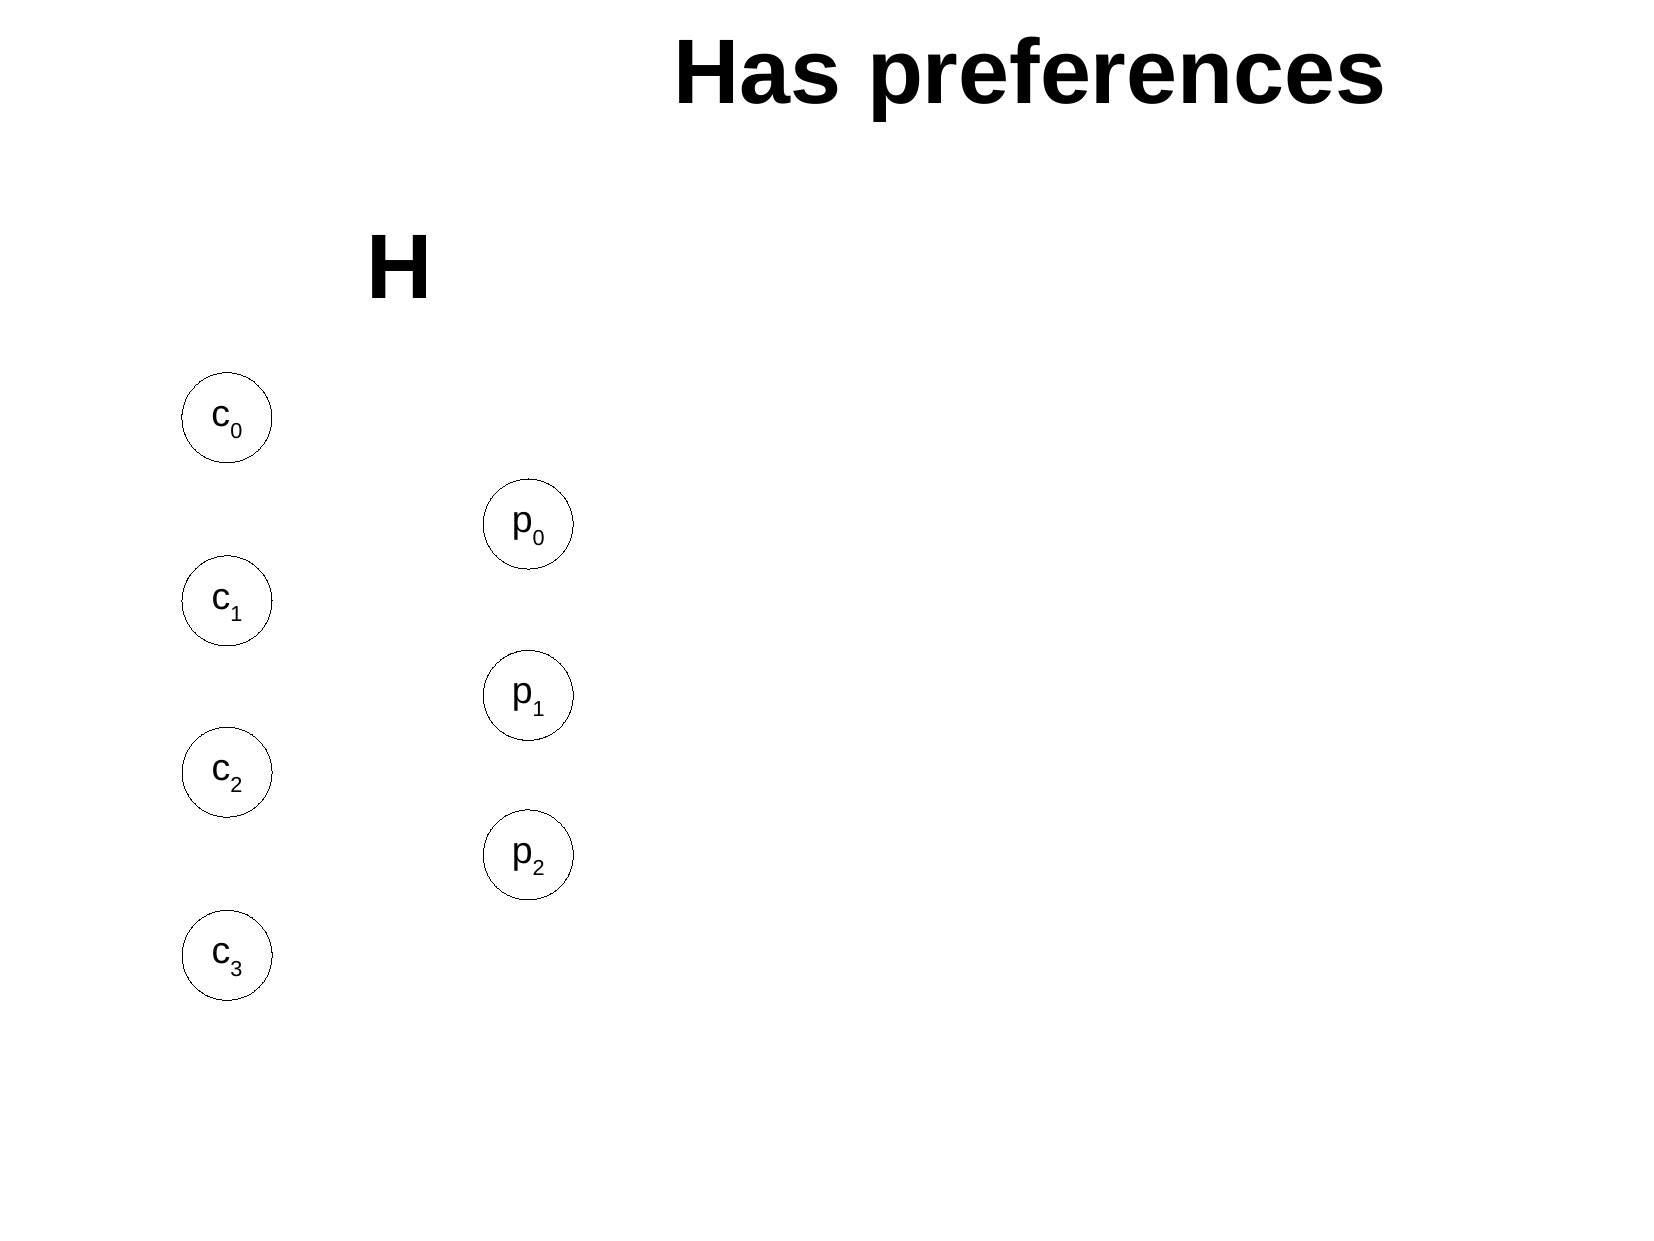

Has preferences
H
c0
p0
c1
p1
c2
p2
c3